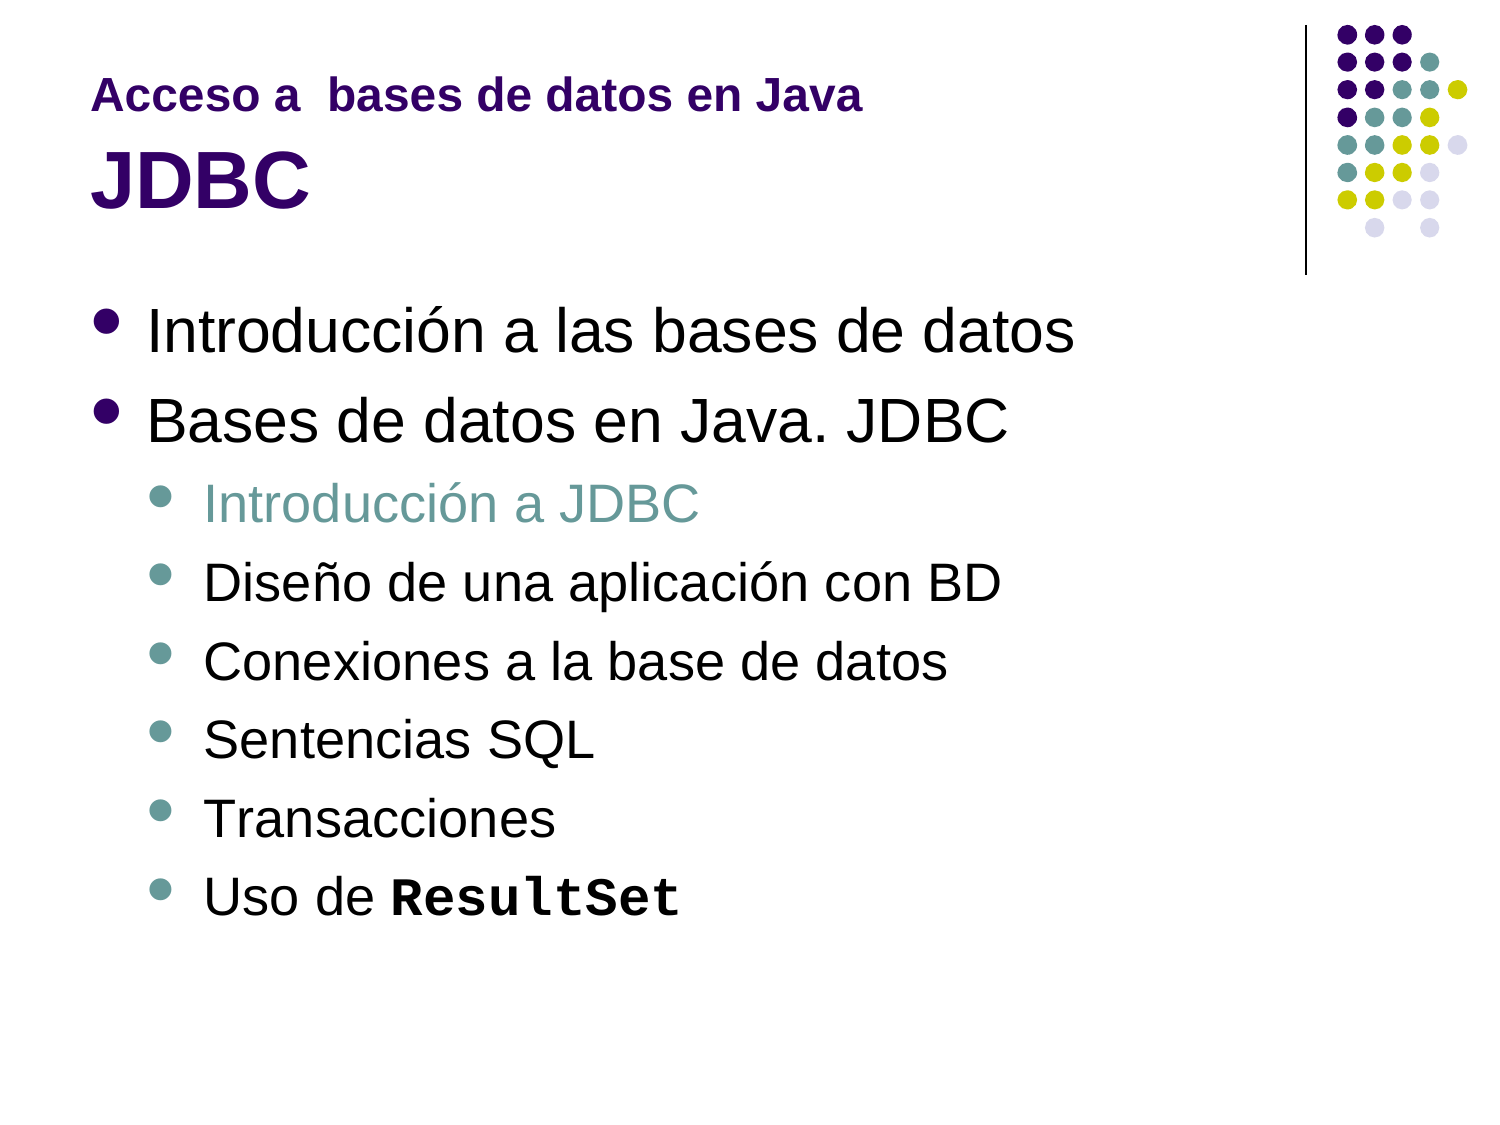

# Acceso a bases de datos en Java JDBC
Introducción a las bases de datos
Bases de datos en Java. JDBC
Introducción a JDBC
Diseño de una aplicación con BD
Conexiones a la base de datos
Sentencias SQL
Transacciones
Uso de ResultSet